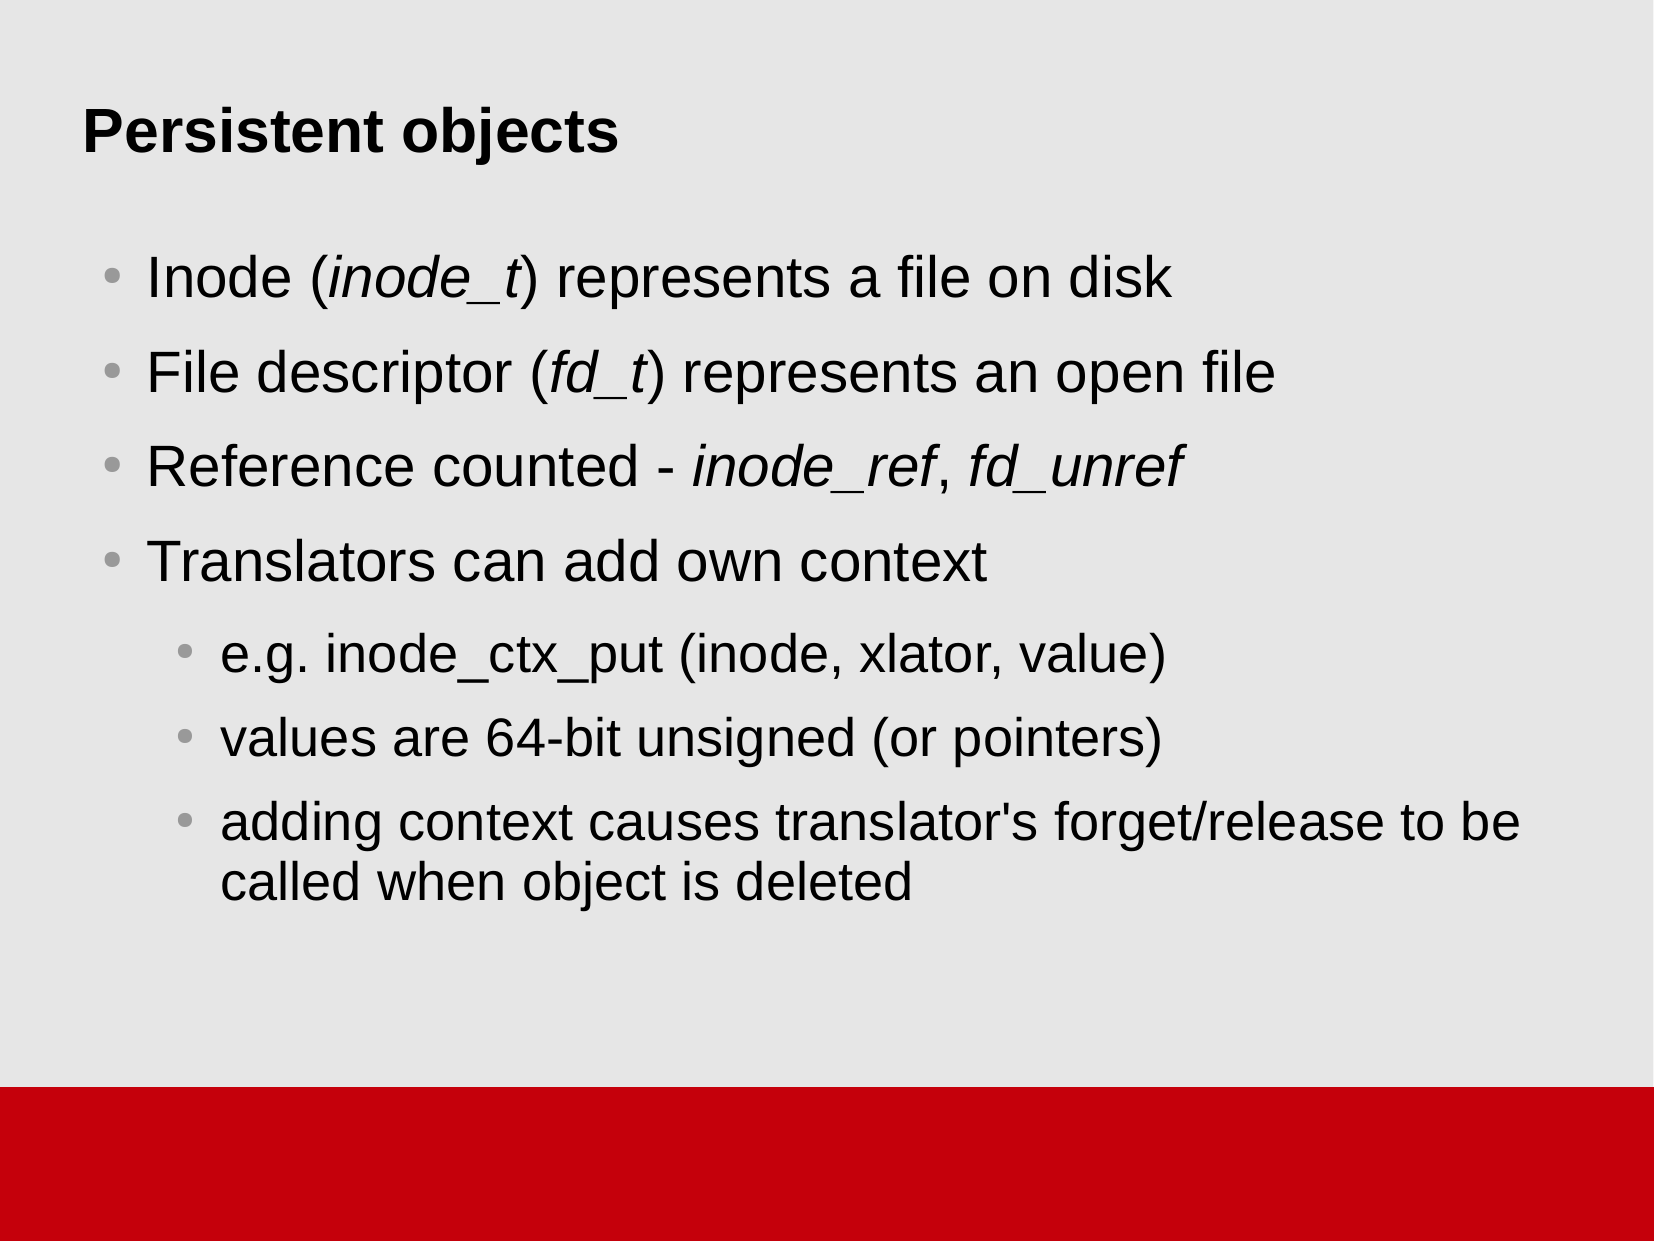

# Persistent objects
Inode (inode_t) represents a file on disk
File descriptor (fd_t) represents an open file
Reference counted - inode_ref, fd_unref
Translators can add own context
e.g. inode_ctx_put (inode, xlator, value)
values are 64-bit unsigned (or pointers)
adding context causes translator's forget/release to be called when object is deleted